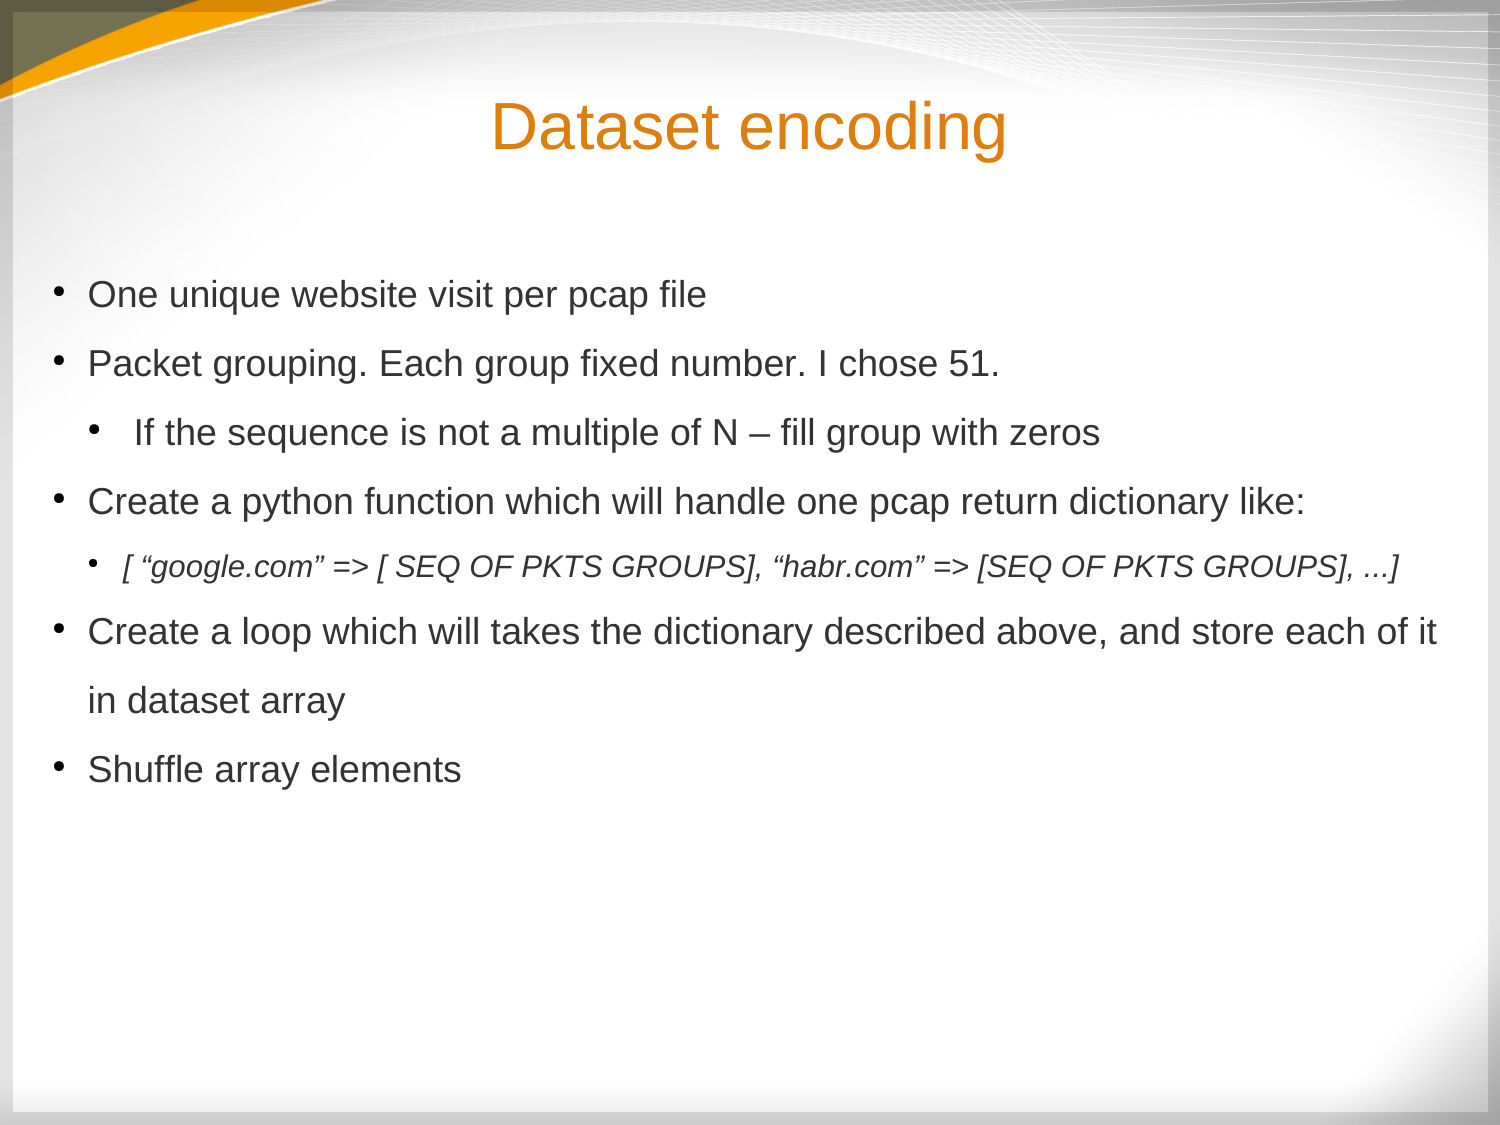

Dataset encoding
One unique website visit per pcap file
Packet grouping. Each group fixed number. I chose 51.
 If the sequence is not a multiple of N – fill group with zeros
Create a python function which will handle one pcap return dictionary like:
[ “google.com” => [ SEQ OF PKTS GROUPS], “habr.com” => [SEQ OF PKTS GROUPS], ...]
Create a loop which will takes the dictionary described above, and store each of it
in dataset array
Shuffle array elements
Рисунок 6. Анализируемый дамп трафика проткола MQTT